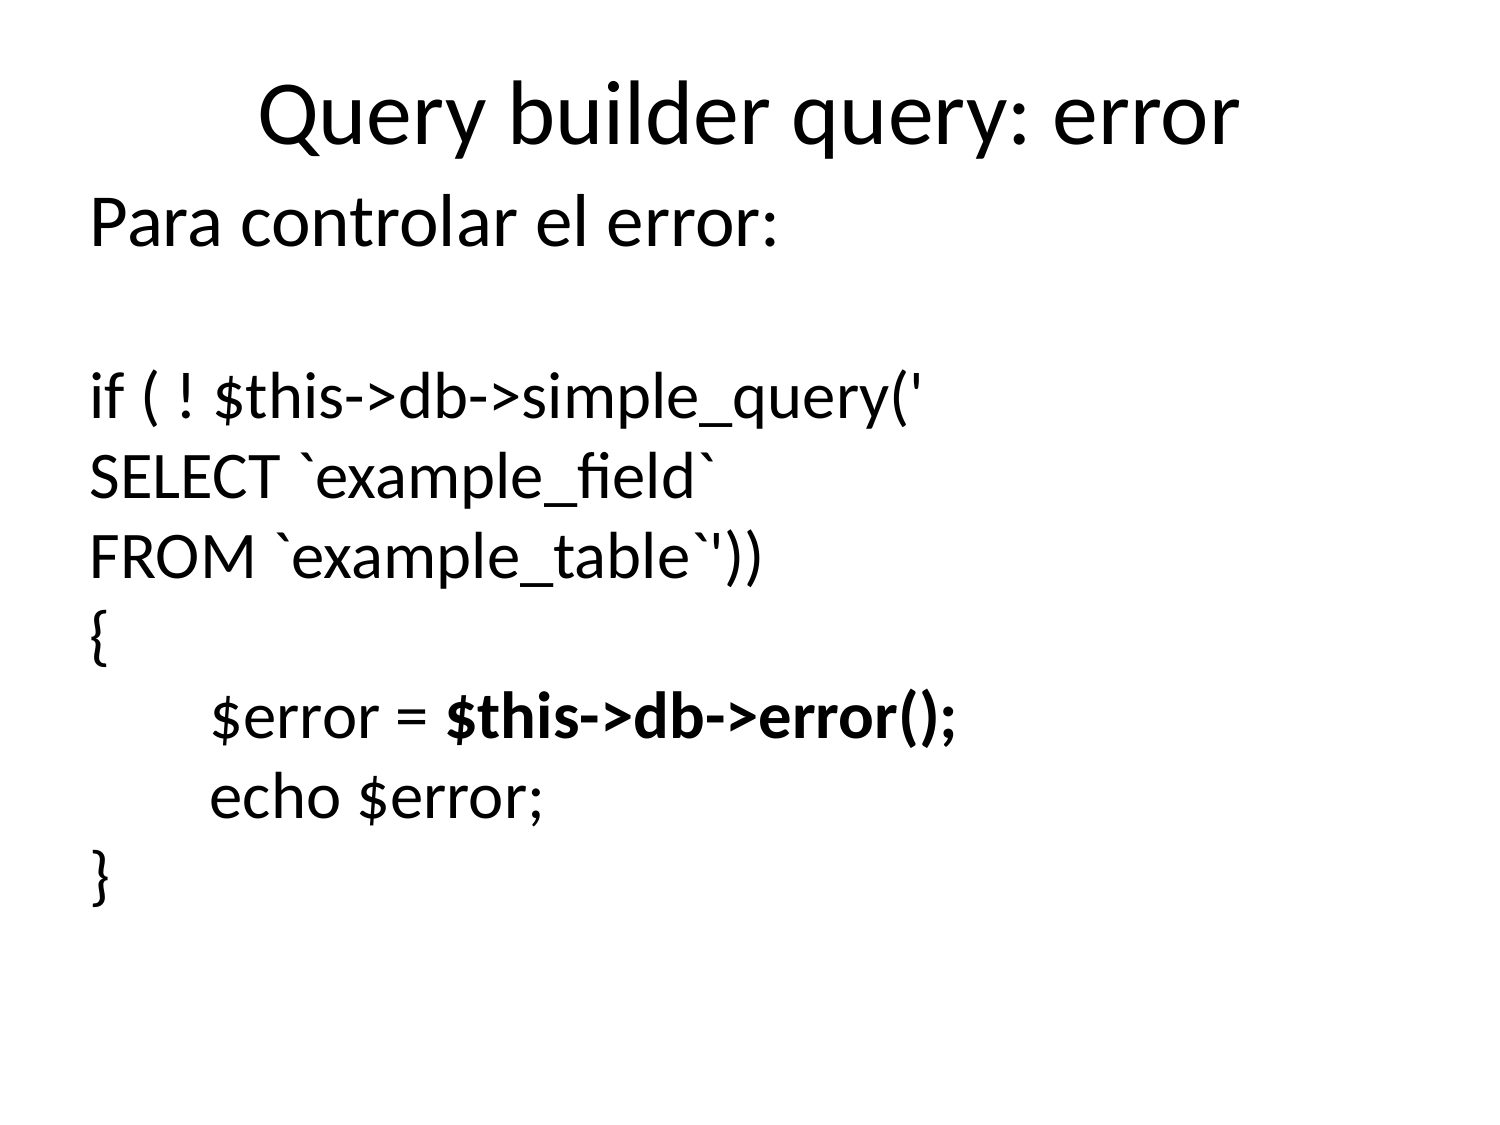

# Query builder query: error
Para controlar el error:
if ( ! $this->db->simple_query('
SELECT `example_field`
FROM `example_table`'))
{
 $error = $this->db->error();
 echo $error;
}